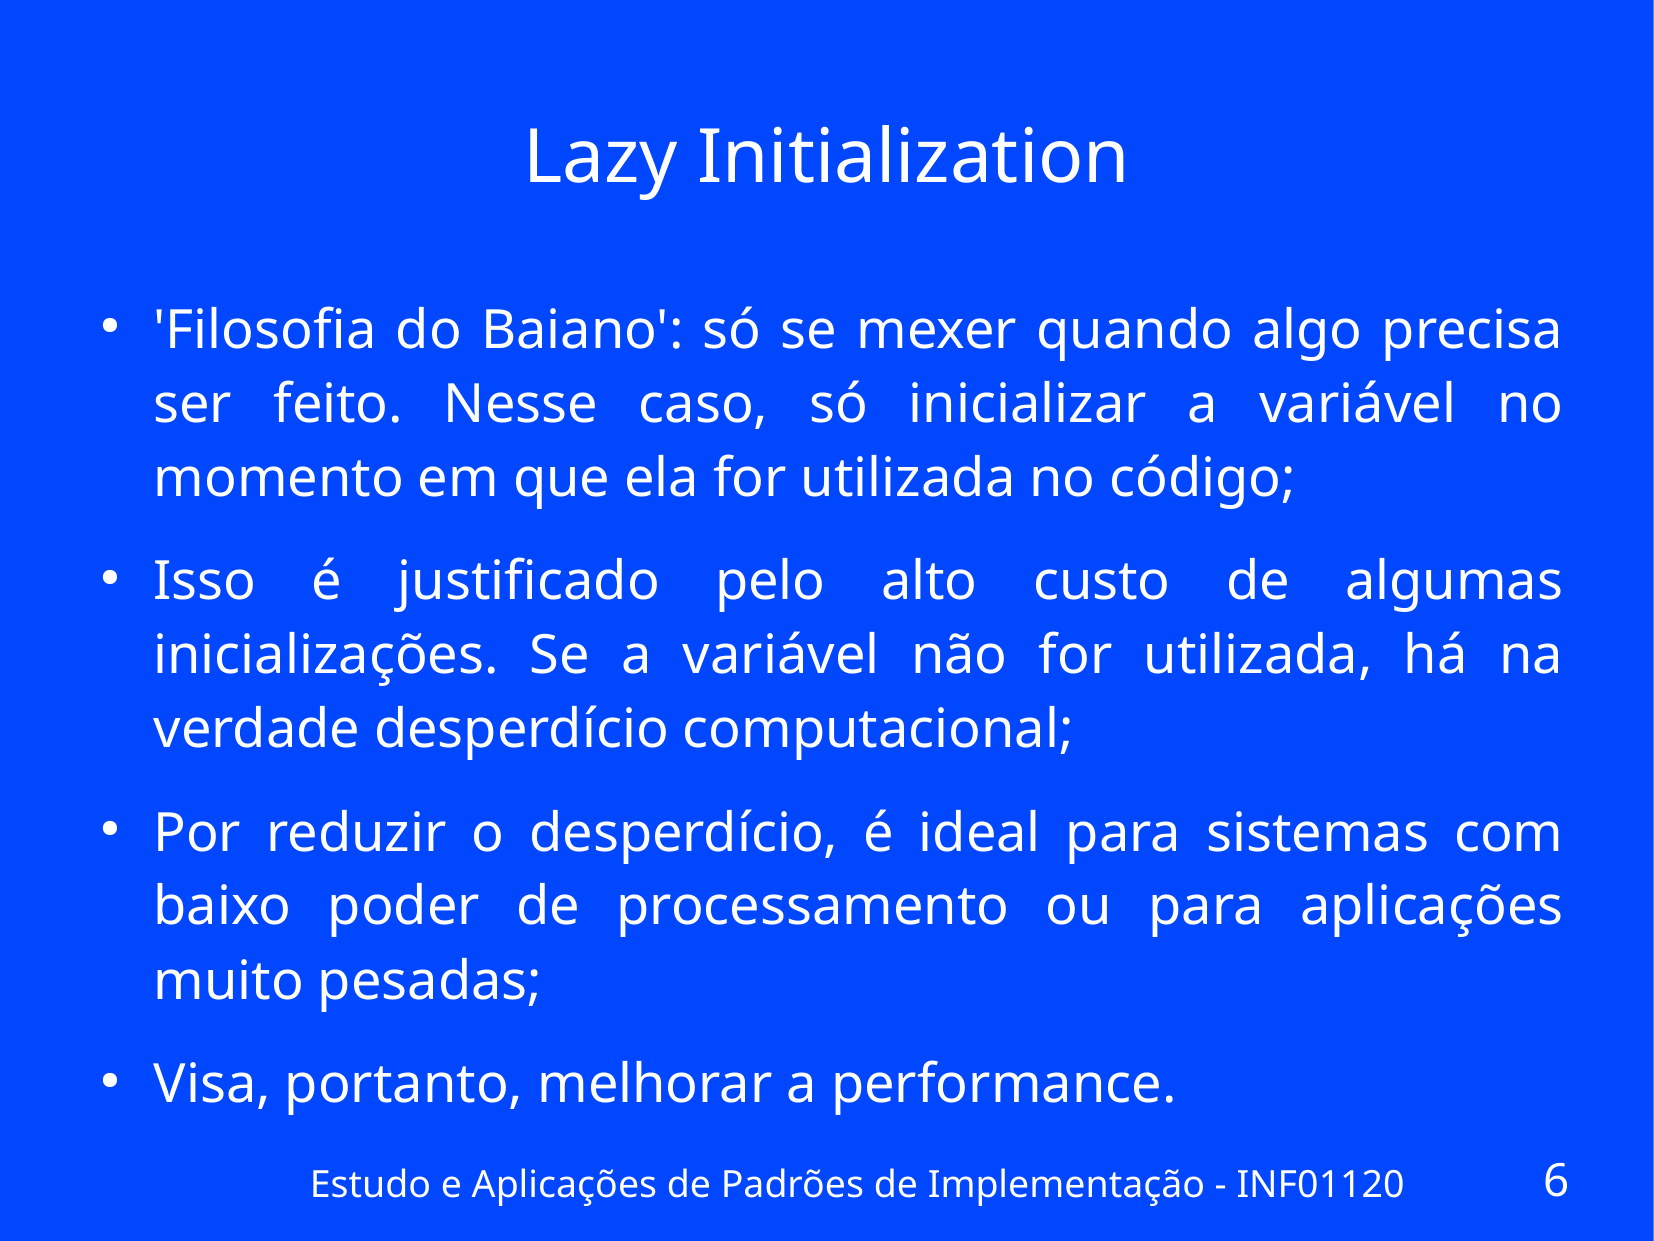

# Lazy Initialization
'Filosofia do Baiano': só se mexer quando algo precisa ser feito. Nesse caso, só inicializar a variável no momento em que ela for utilizada no código;
Isso é justificado pelo alto custo de algumas inicializações. Se a variável não for utilizada, há na verdade desperdício computacional;
Por reduzir o desperdício, é ideal para sistemas com baixo poder de processamento ou para aplicações muito pesadas;
Visa, portanto, melhorar a performance.